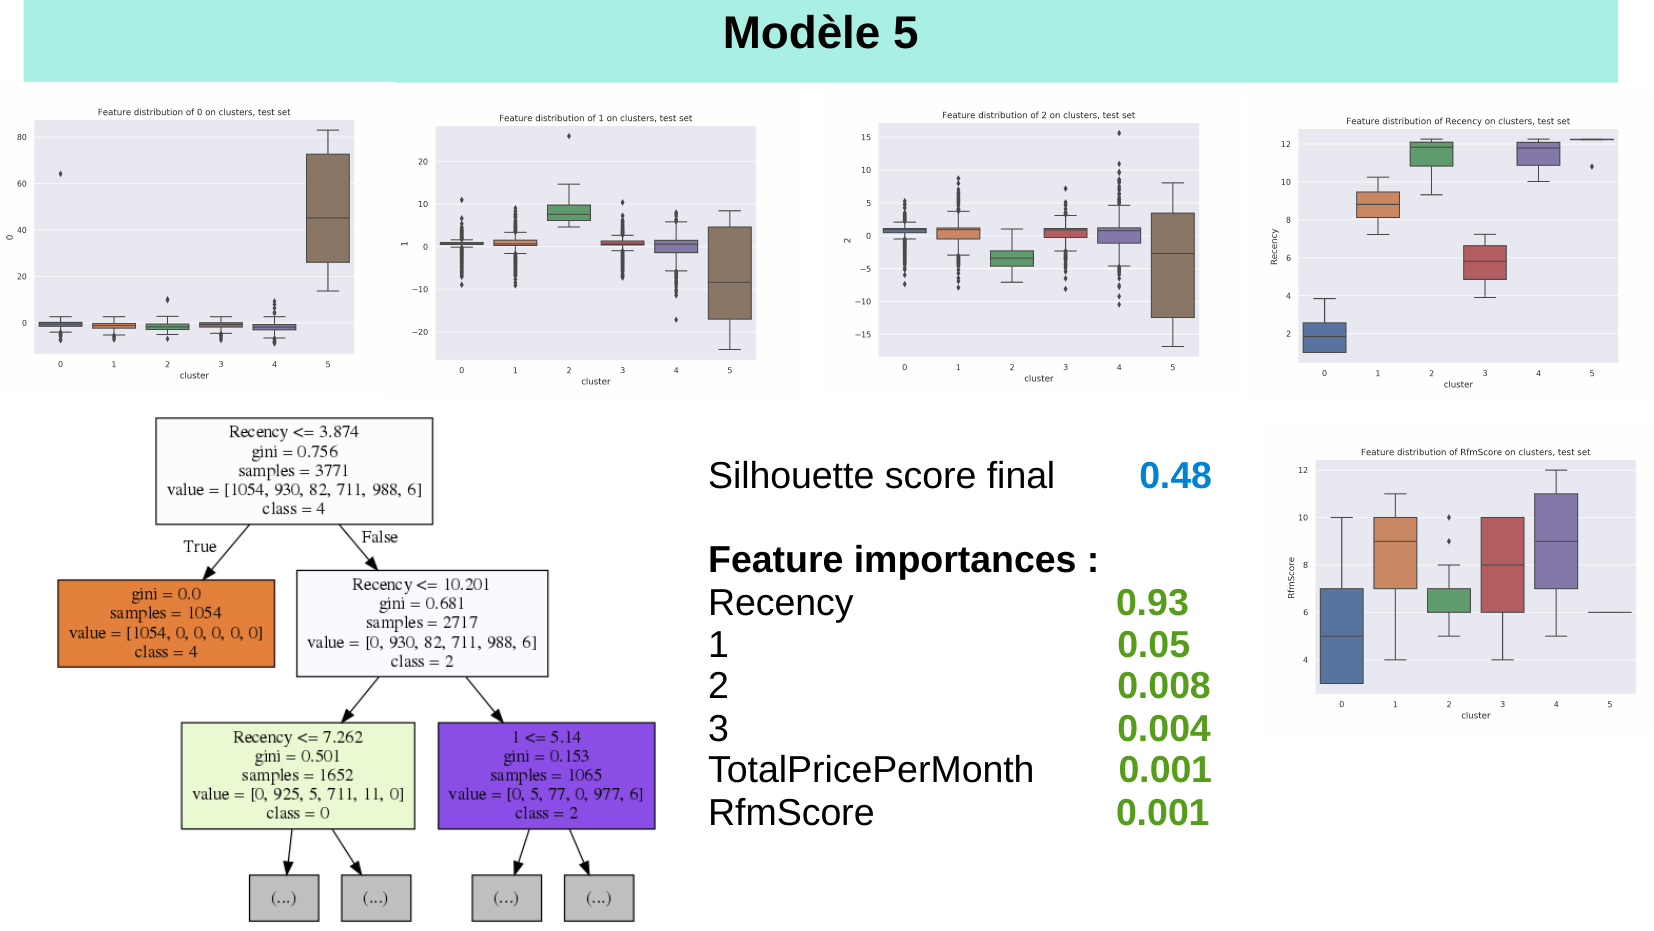

Modèle 5
Silhouette score final 0.48
Feature importances :
Recency 0.93
1 0.05
2 0.008
3 0.004
TotalPricePerMonth 0.001
RfmScore 0.001